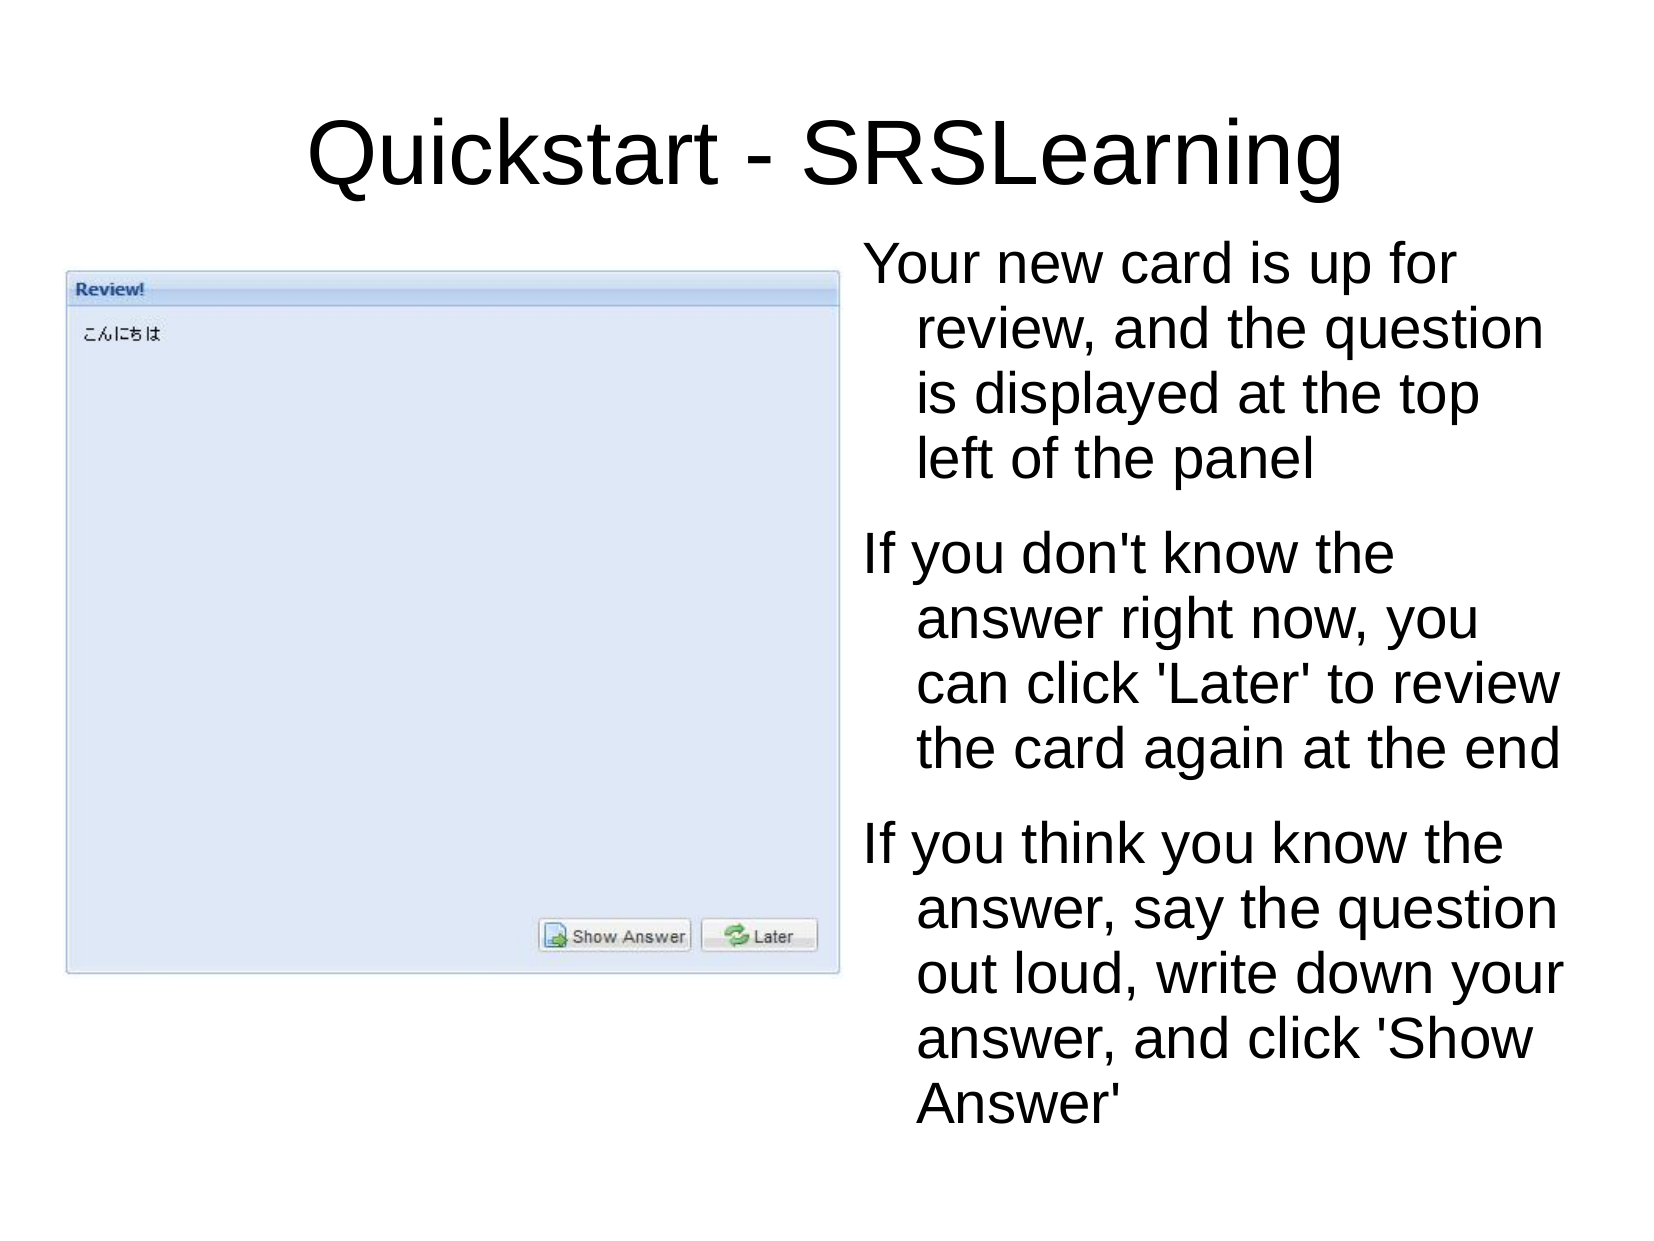

# Quickstart - SRSLearning
Your new card is up for review, and the question is displayed at the top left of the panel
If you don't know the answer right now, you can click 'Later' to review the card again at the end
If you think you know the answer, say the question out loud, write down your answer, and click 'Show Answer'